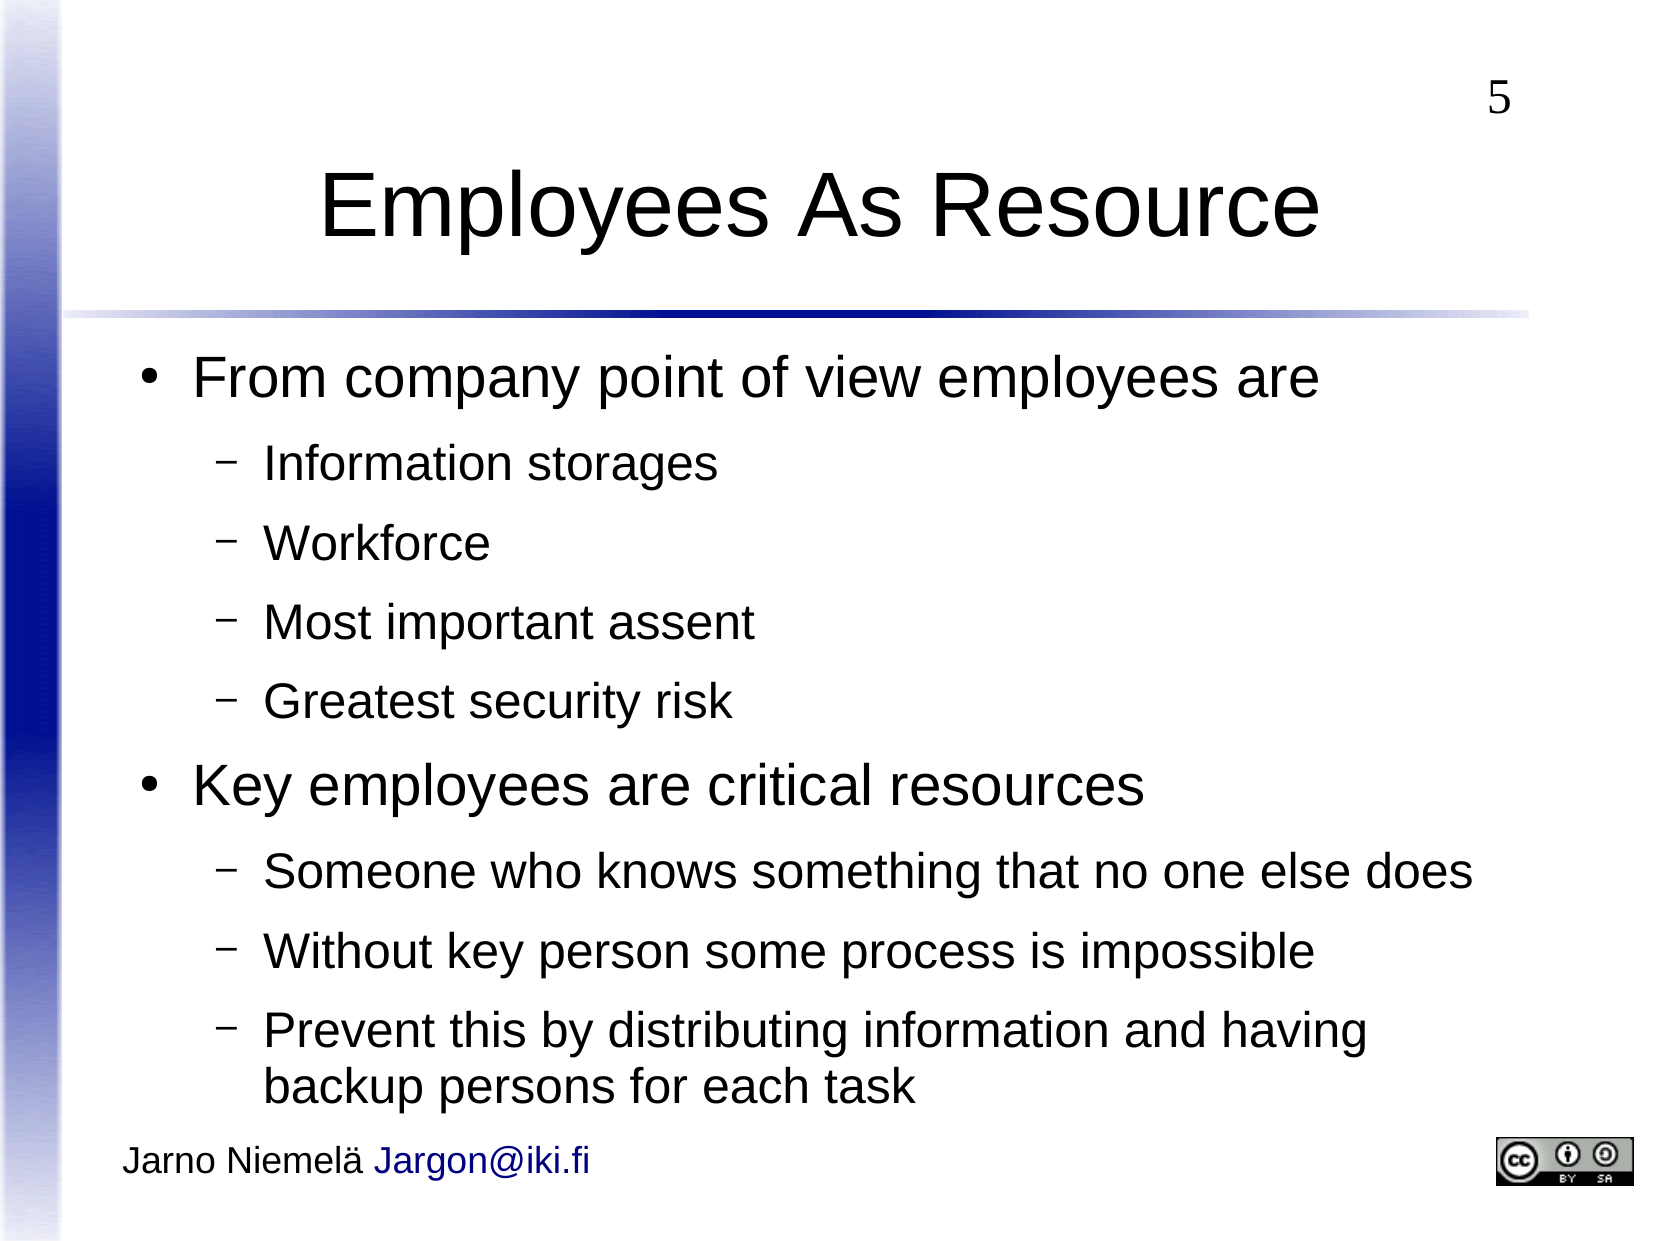

# Employees As Resource
From company point of view employees are
Information storages
Workforce
Most important assent
Greatest security risk
Key employees are critical resources
Someone who knows something that no one else does
Without key person some process is impossible
Prevent this by distributing information and having backup persons for each task